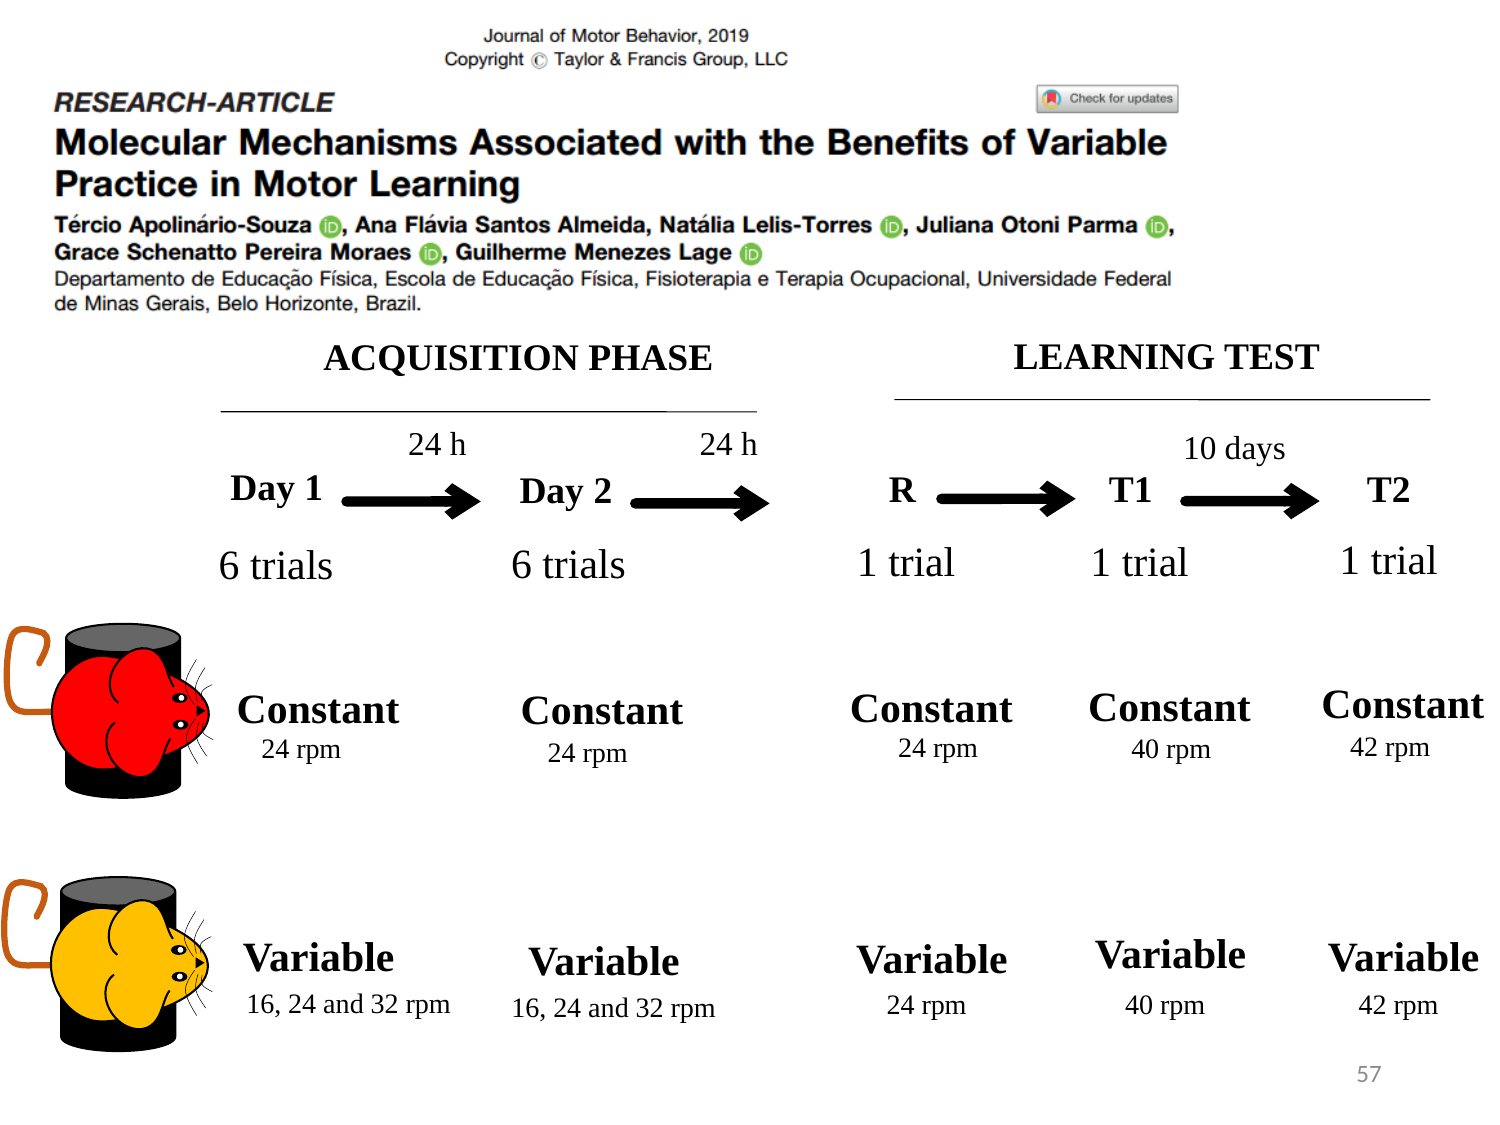

LEARNING TEST
ACQUISITION PHASE
 24 h
 24 h
 10 days
Day 1
T1
R
T2
Day 2
 1 trial
 1 trial
 1 trial
 6 trials
 6 trials
 Constant
 Constant
 Constant
 Constant
 Constant
42 rpm
24 rpm
40 rpm
24 rpm
24 rpm
 Variable
 Variable
 Variable
 Variable
 Variable
16, 24 and 32 rpm
24 rpm
40 rpm
42 rpm
16, 24 and 32 rpm
57